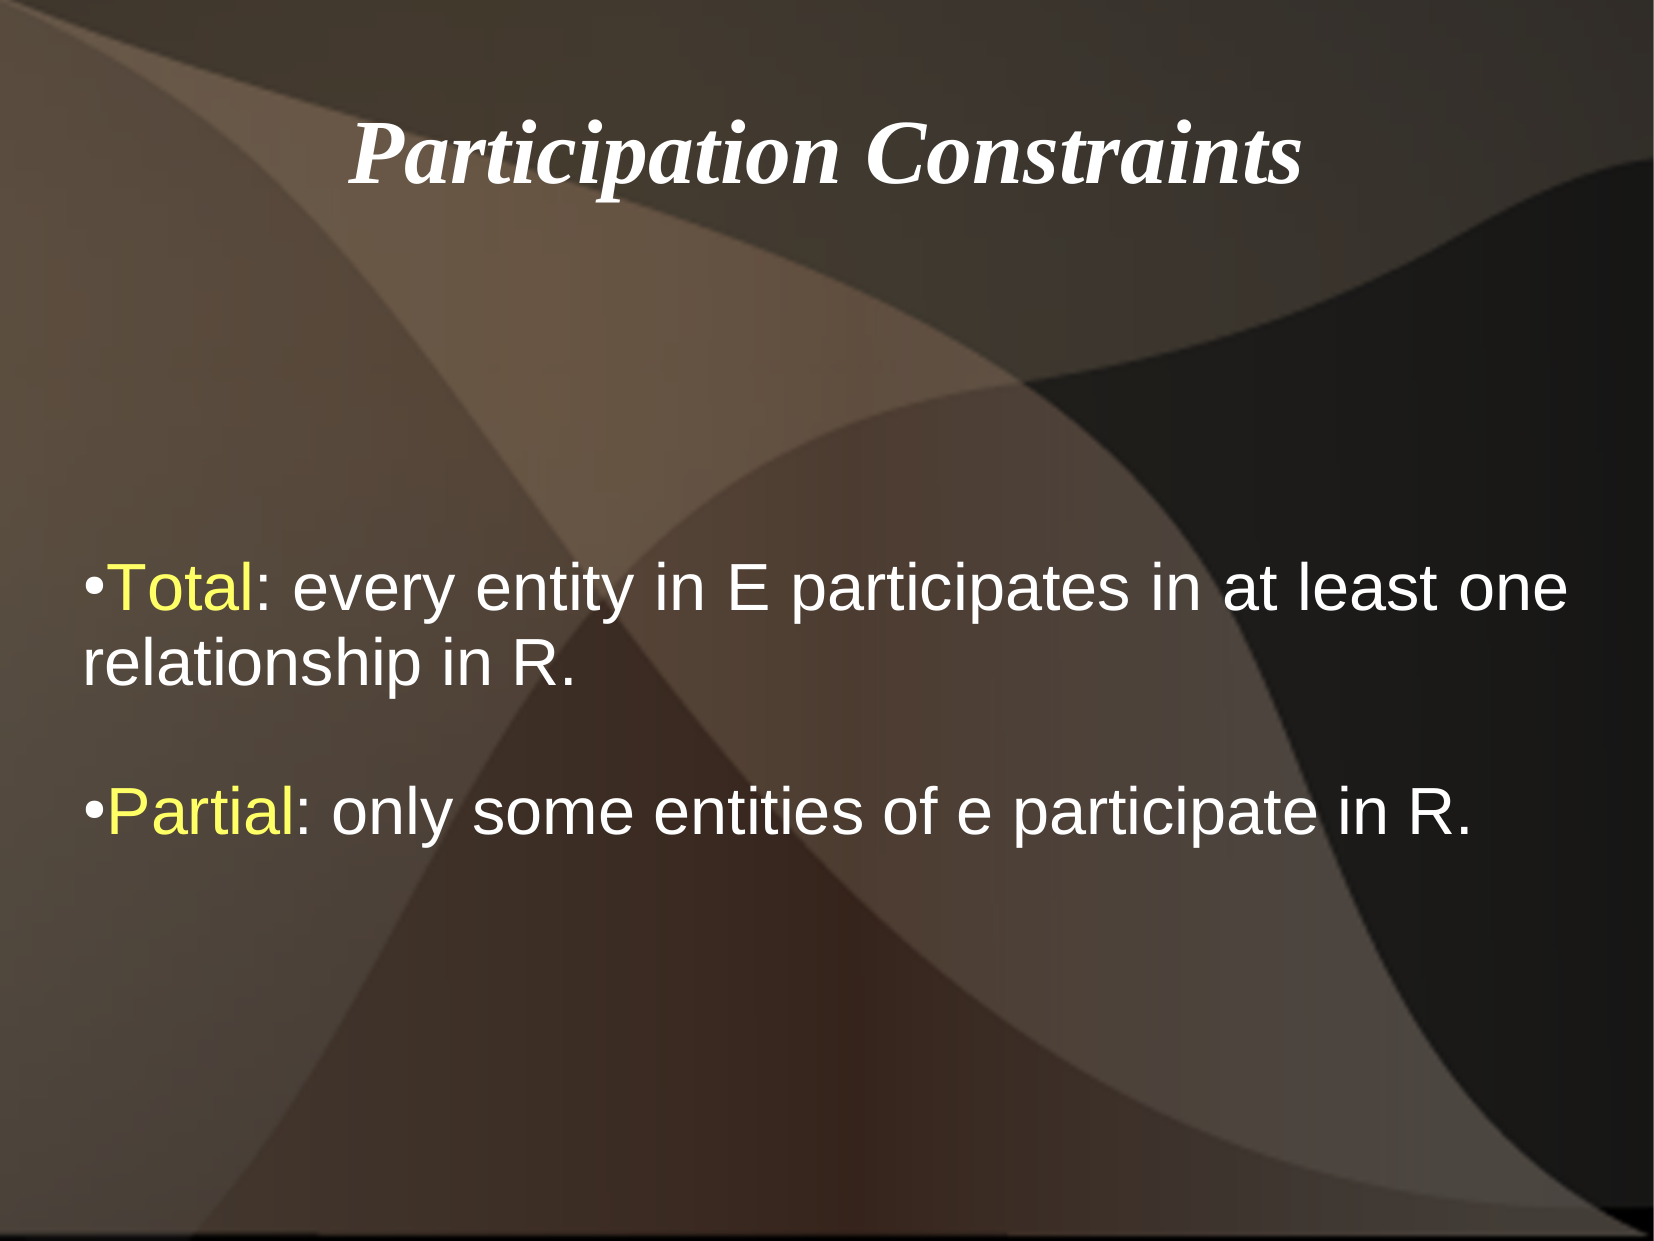

# Participation Constraints
Total: every entity in E participates in at least one relationship in R.
Partial: only some entities of e participate in R.